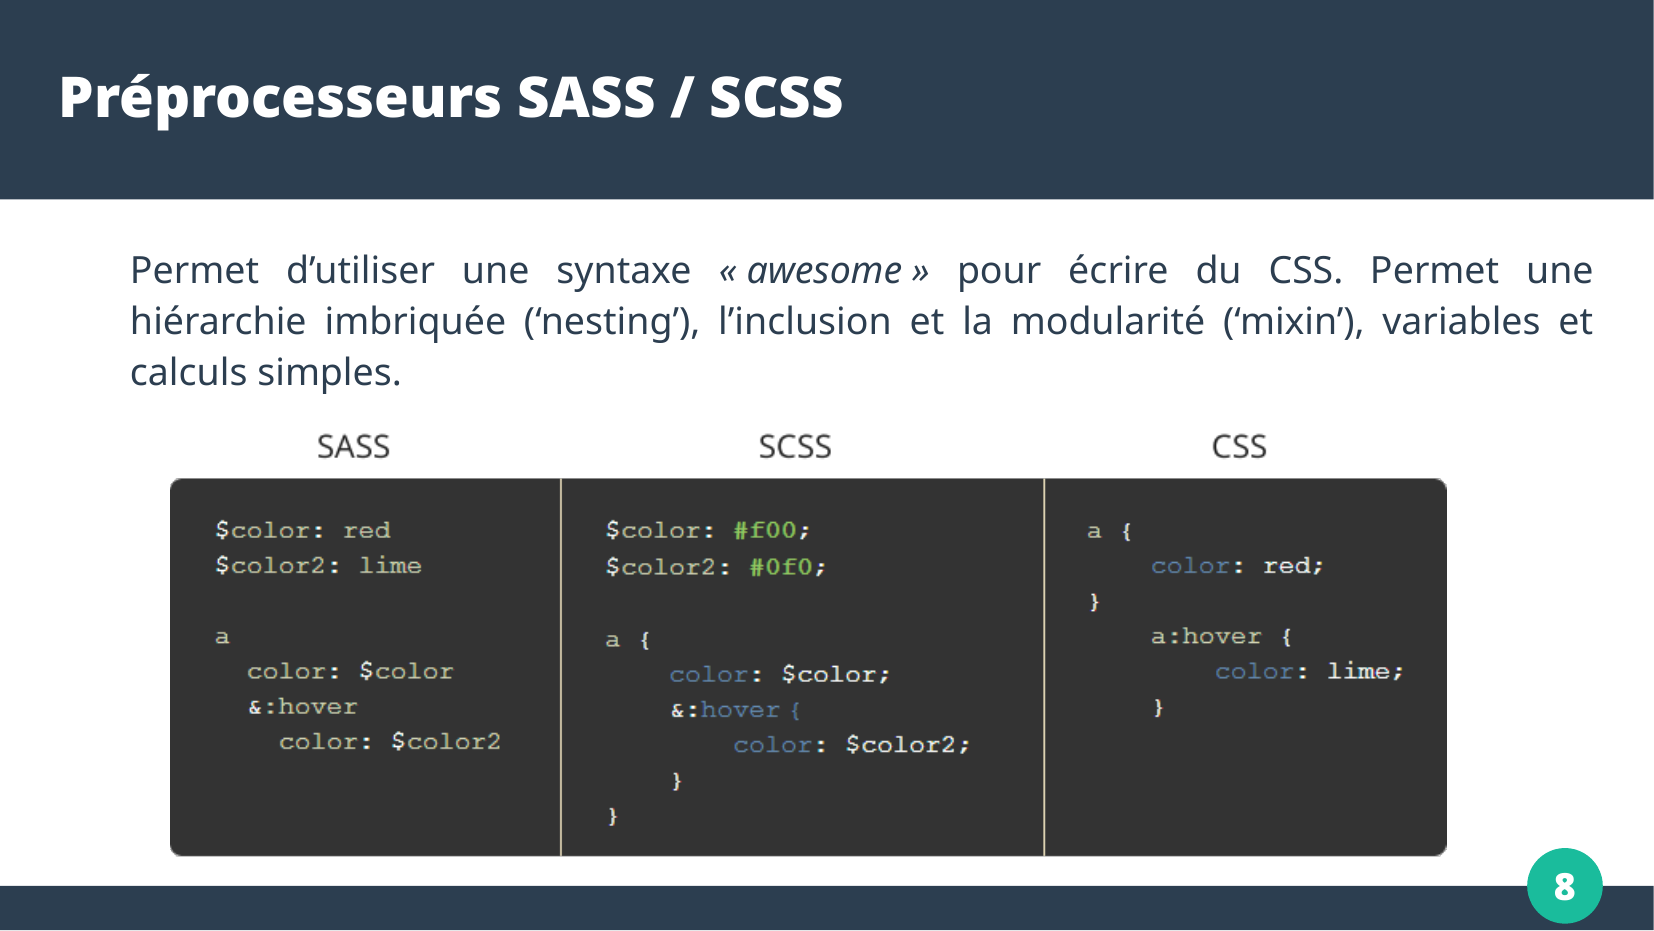

# Préprocesseurs SASS / SCSS
Permet d’utiliser une syntaxe « awesome » pour écrire du CSS. Permet une hiérarchie imbriquée (‘nesting’), l’inclusion et la modularité (‘mixin’), variables et calculs simples.